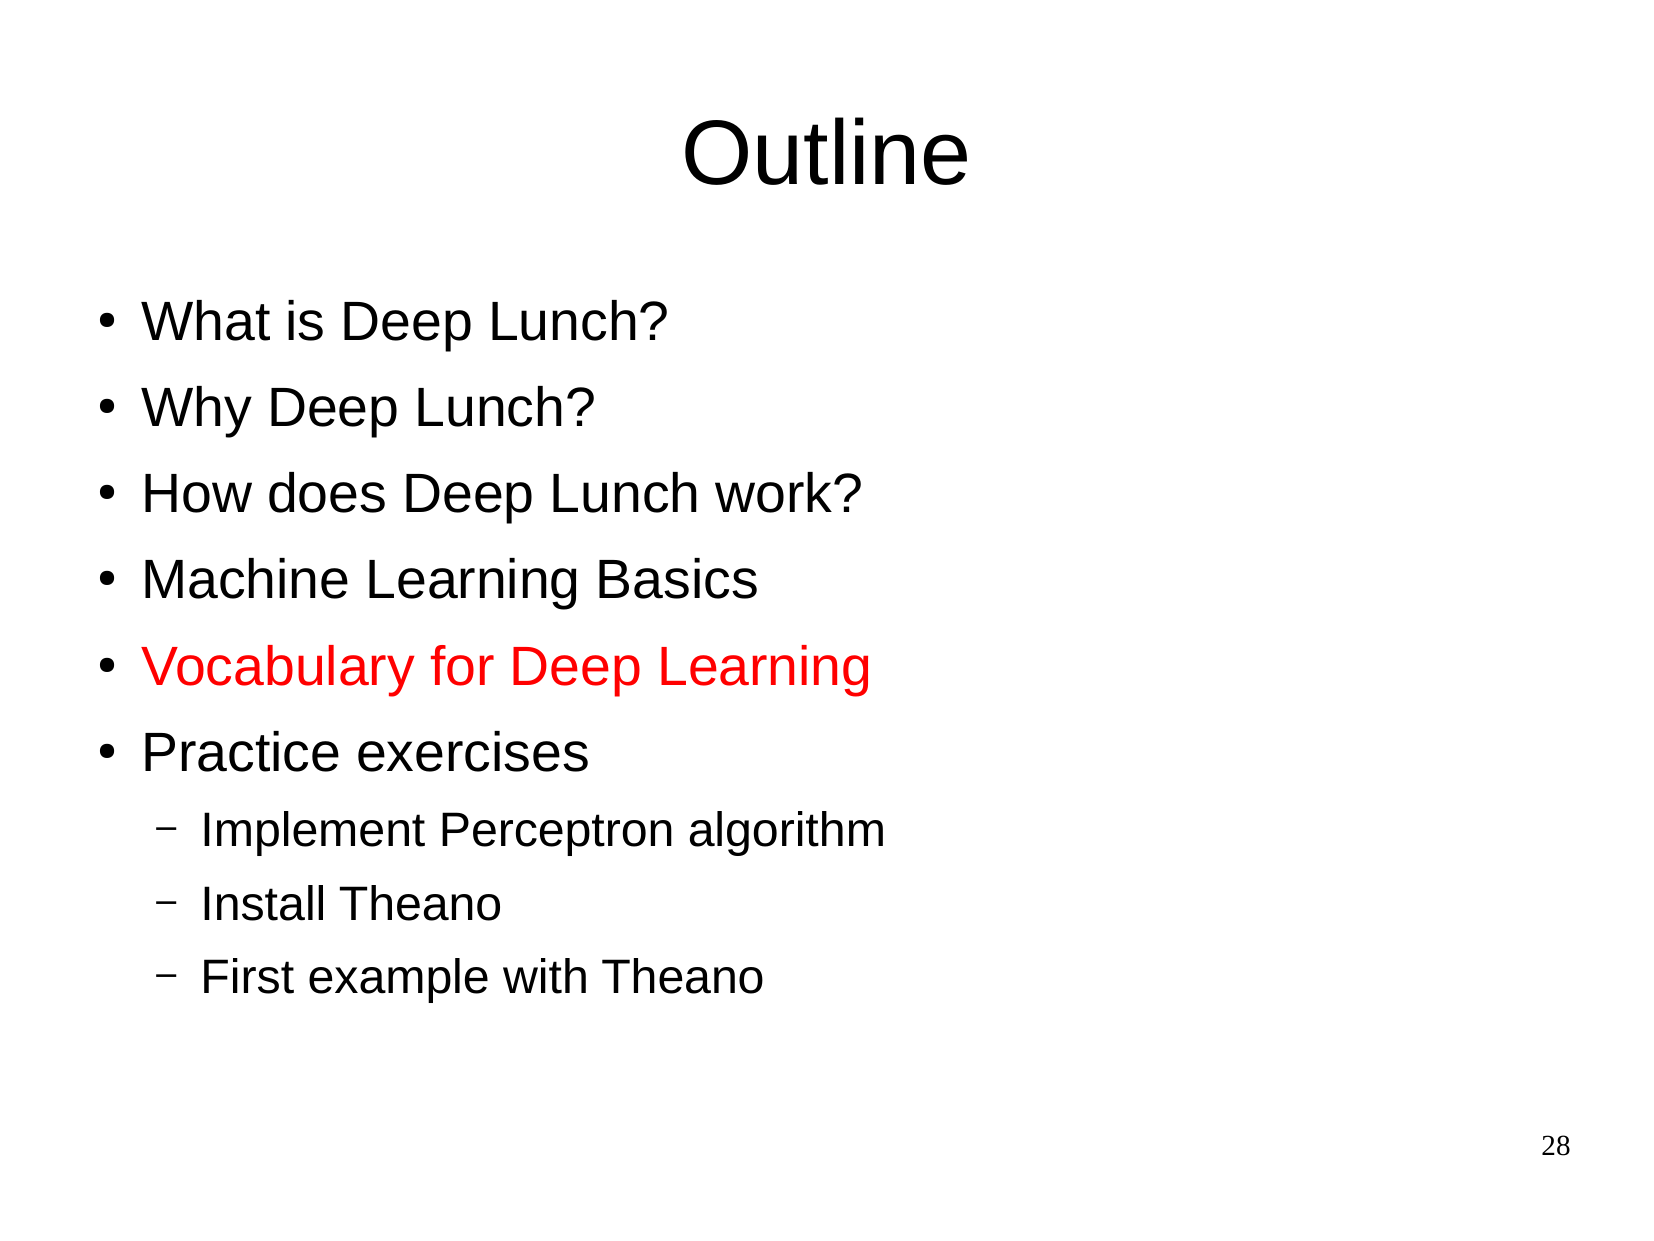

# Outline
What is Deep Lunch?
Why Deep Lunch?
How does Deep Lunch work?
Machine Learning Basics
Vocabulary for Deep Learning
Practice exercises
Implement Perceptron algorithm
Install Theano
First example with Theano
28